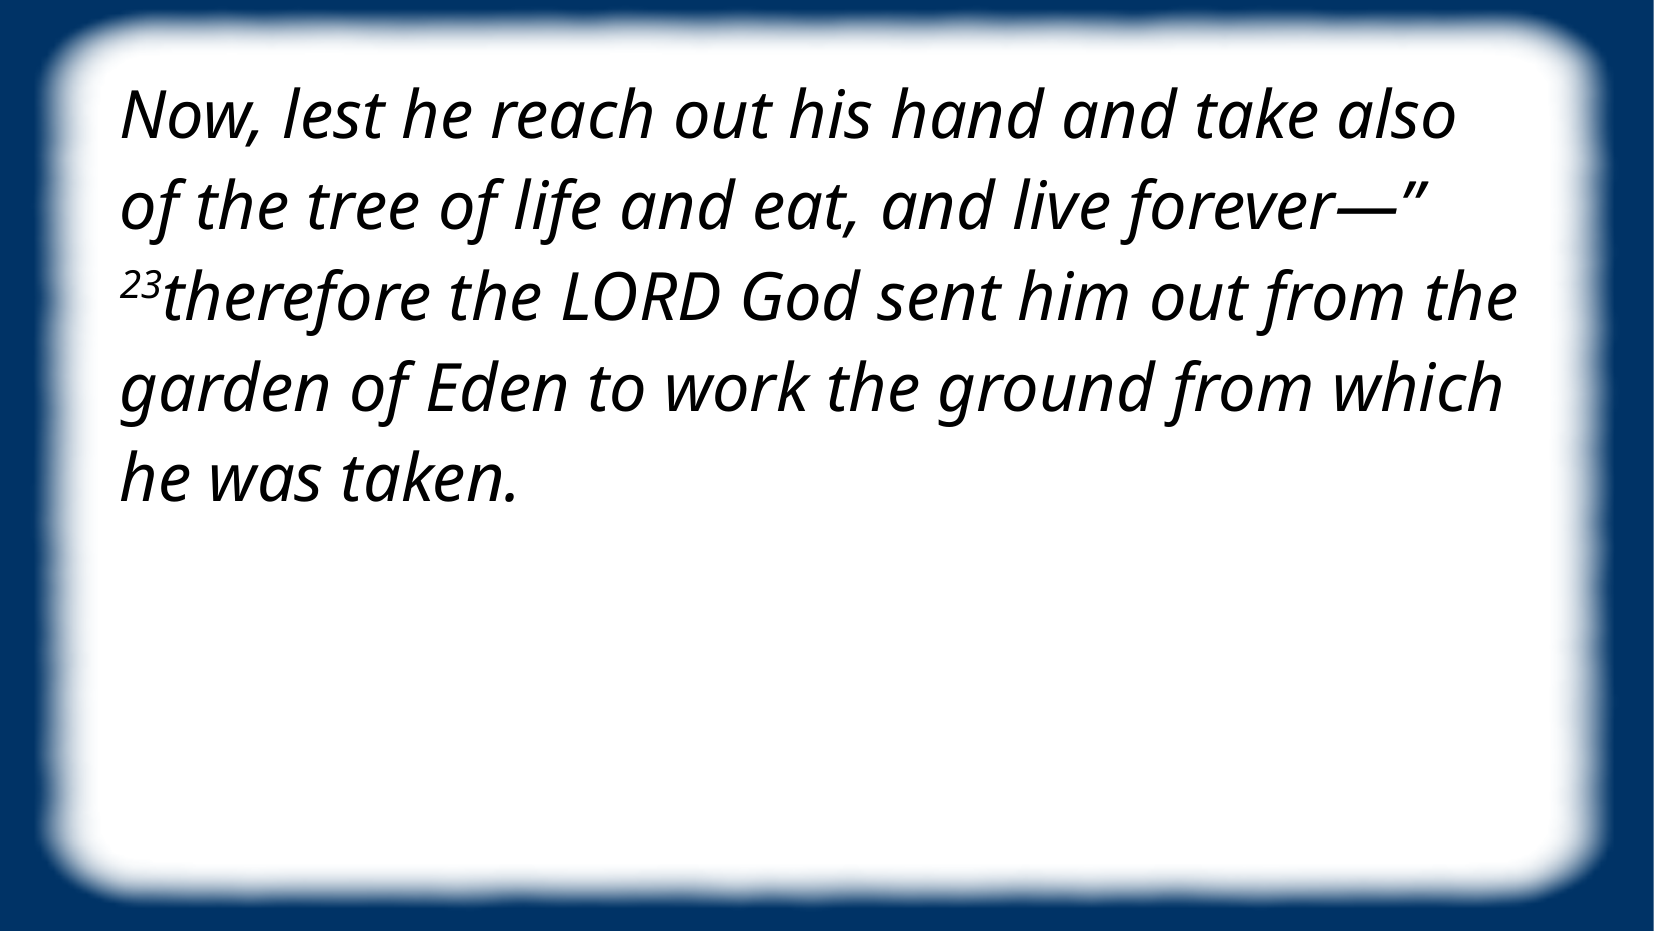

Now, lest he reach out his hand and take also of the tree of life and eat, and live forever—” 23therefore the LORD God sent him out from the garden of Eden to work the ground from which he was taken.